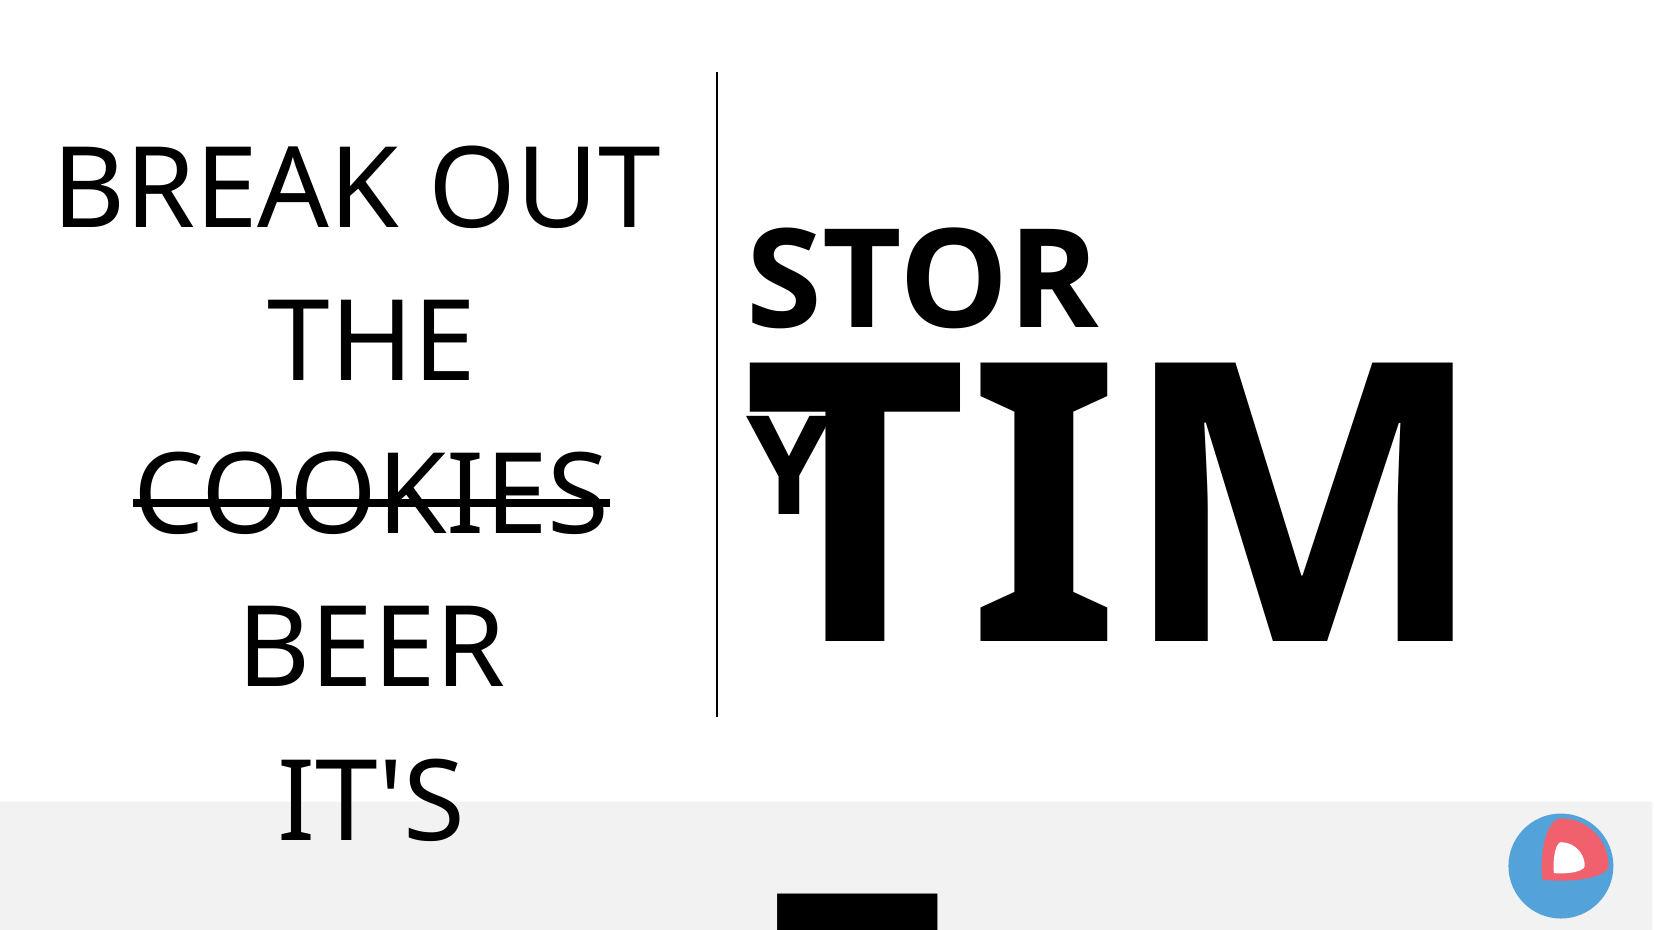

BREAK OUT
THE COOKIES
BEER
IT'S
STORY
TIME